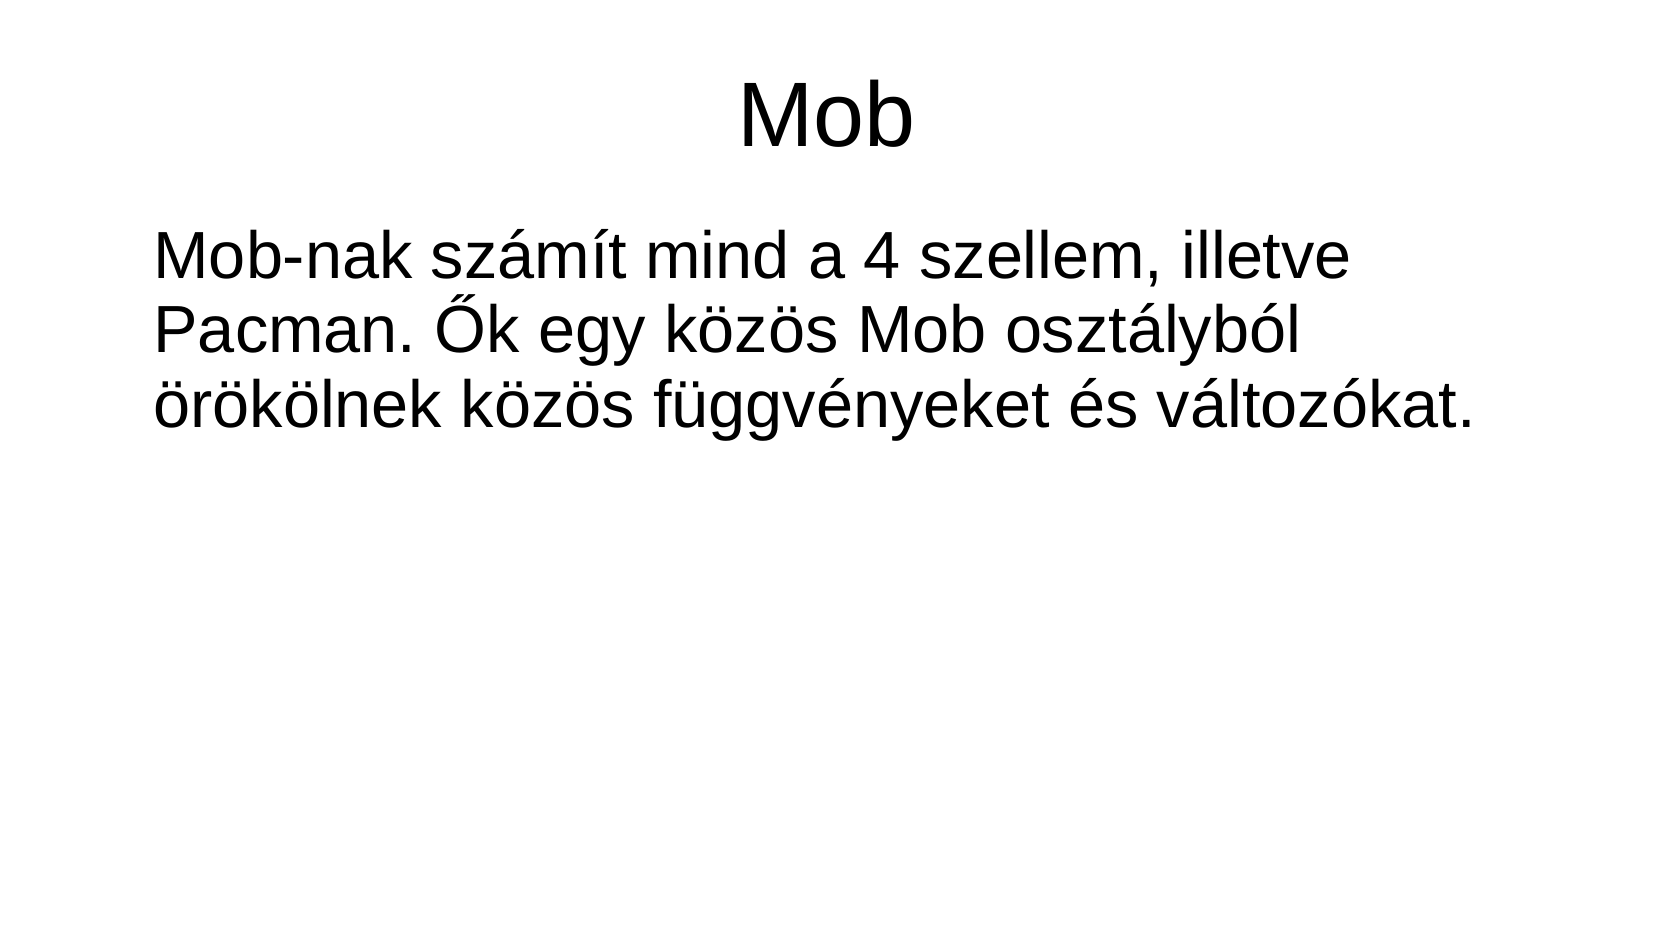

# Mob
Mob-nak számít mind a 4 szellem, illetve Pacman. Ők egy közös Mob osztályból örökölnek közös függvényeket és változókat.